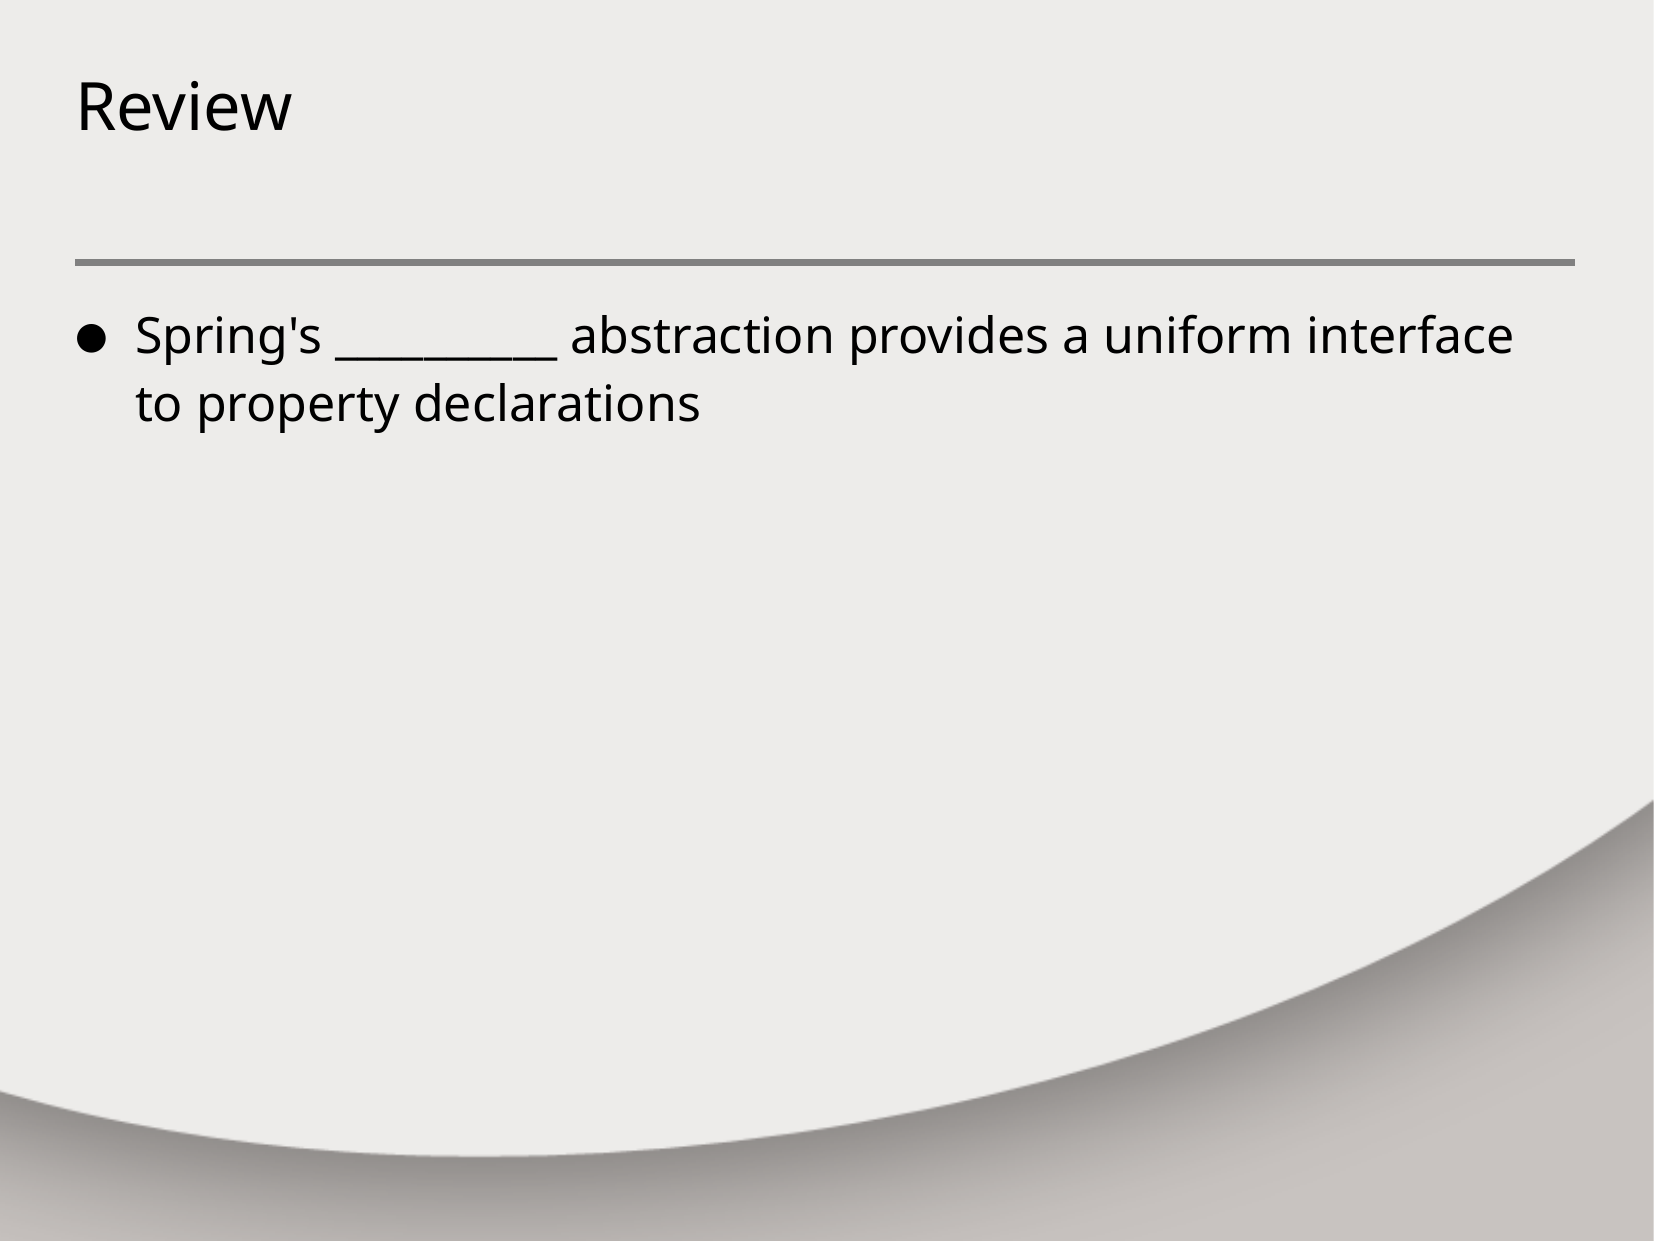

# Review
Spring's __________ abstraction provides a uniform interface to property declarations